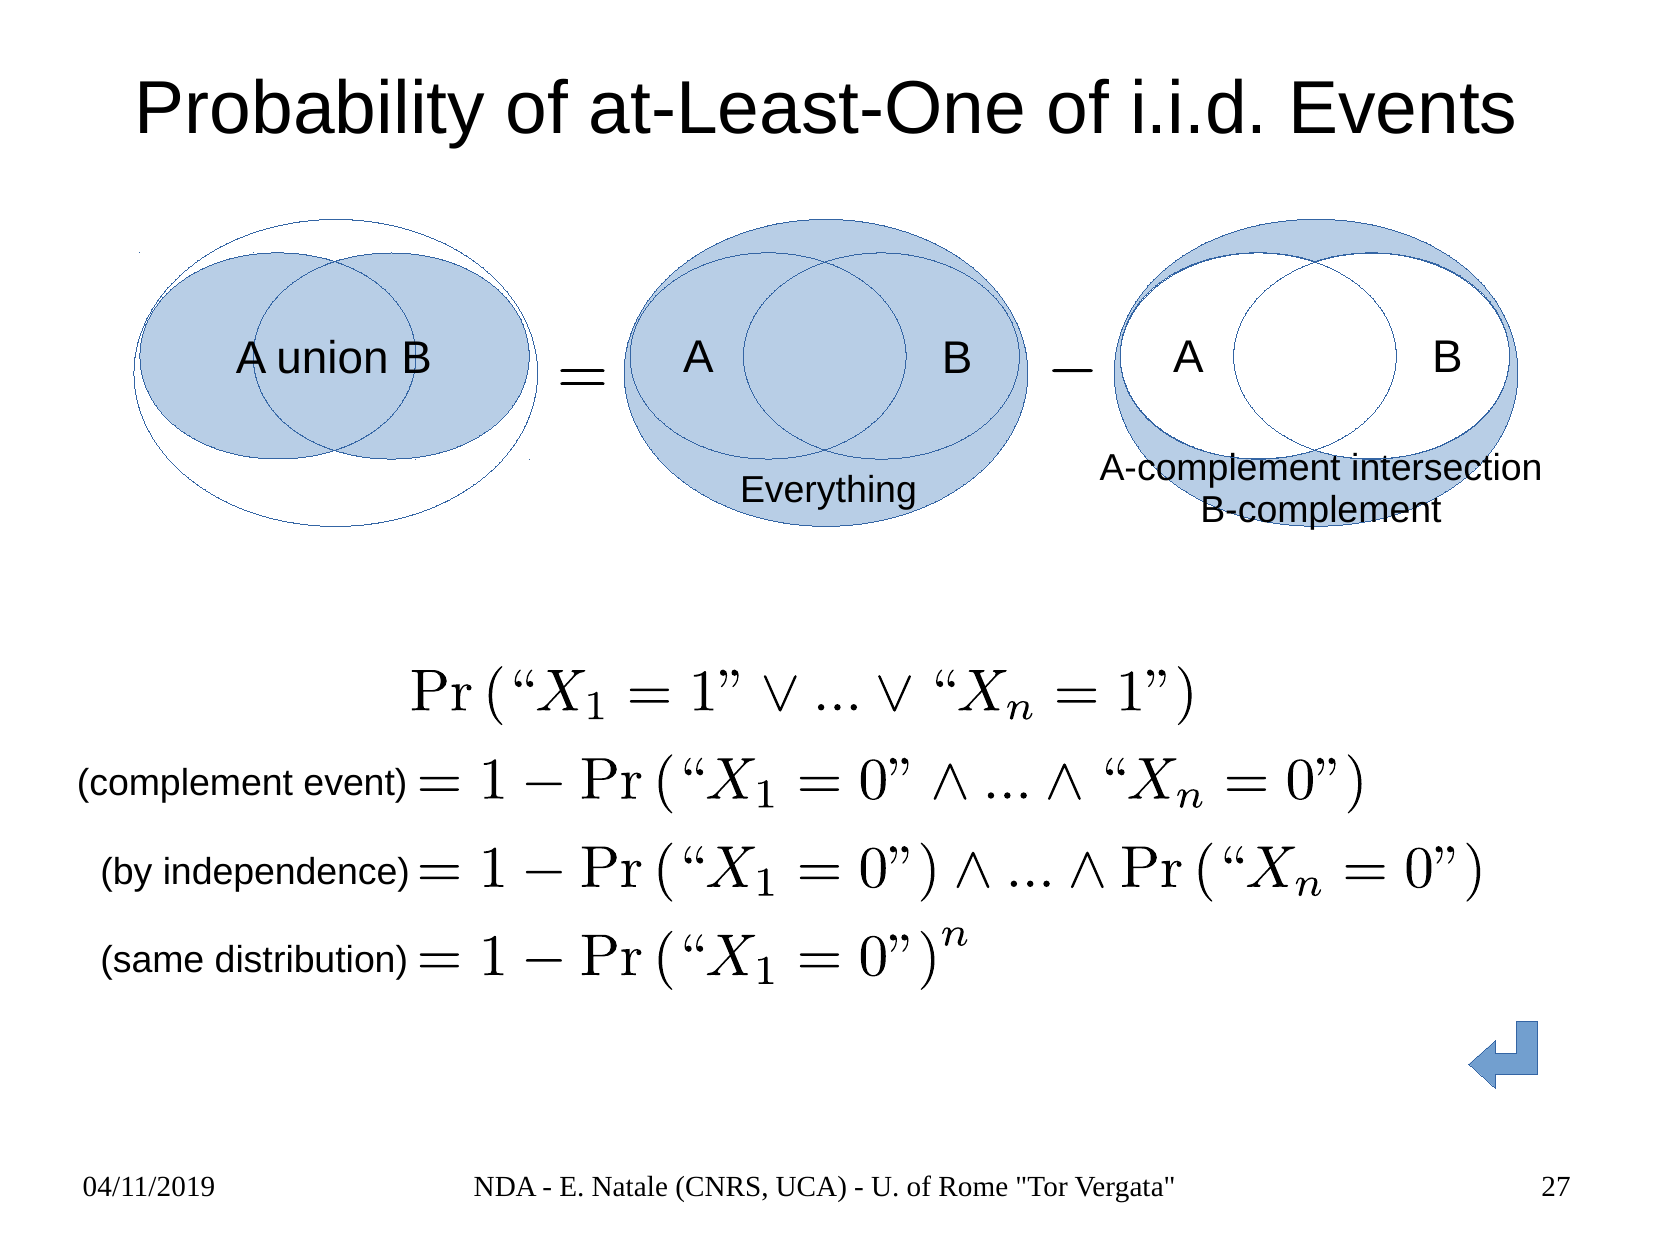

# Probability of at-Least-One of i.i.d. Events
A union B
A
A
B
B
A-complement intersection B-complement
Everything
(complement event)
(by independence)
(same distribution)
04/11/2019
NDA - E. Natale (CNRS, UCA) - U. of Rome "Tor Vergata"
27